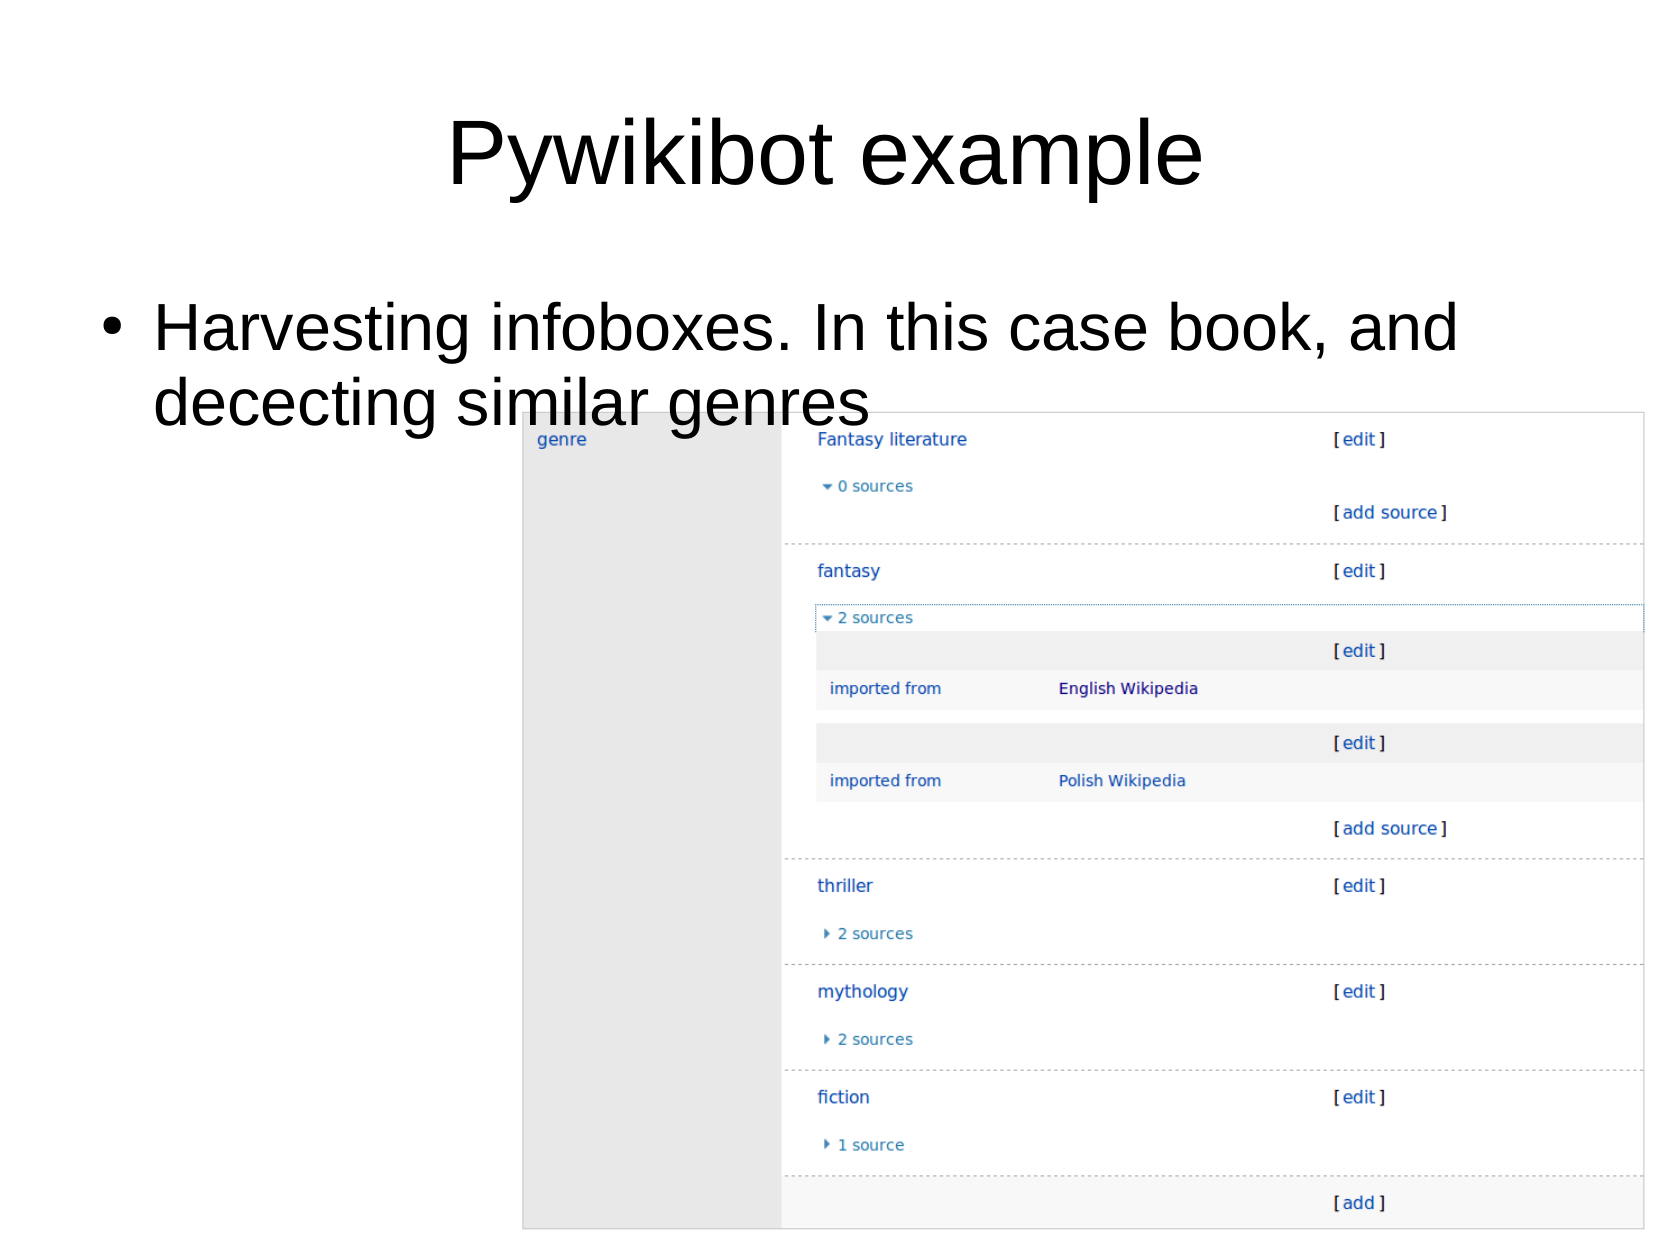

# Pywikibot example
Harvesting infoboxes. In this case book, and dececting similar genres